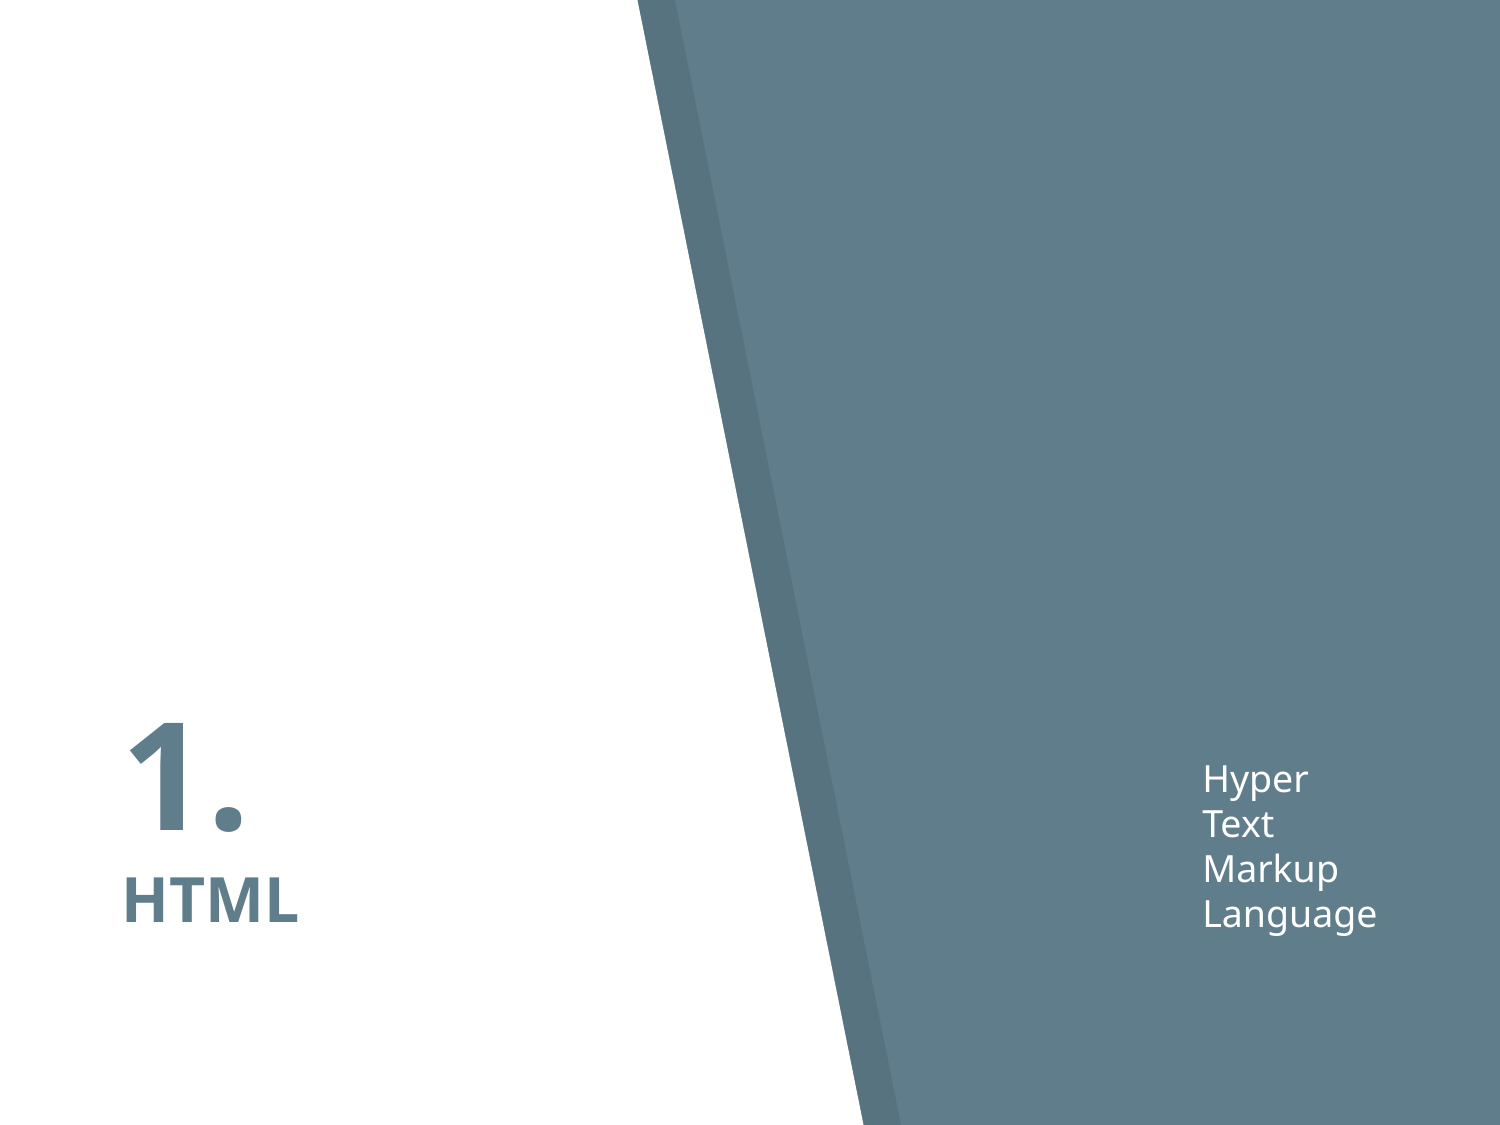

# 1. HTML
Hyper
Text
Markup
Language